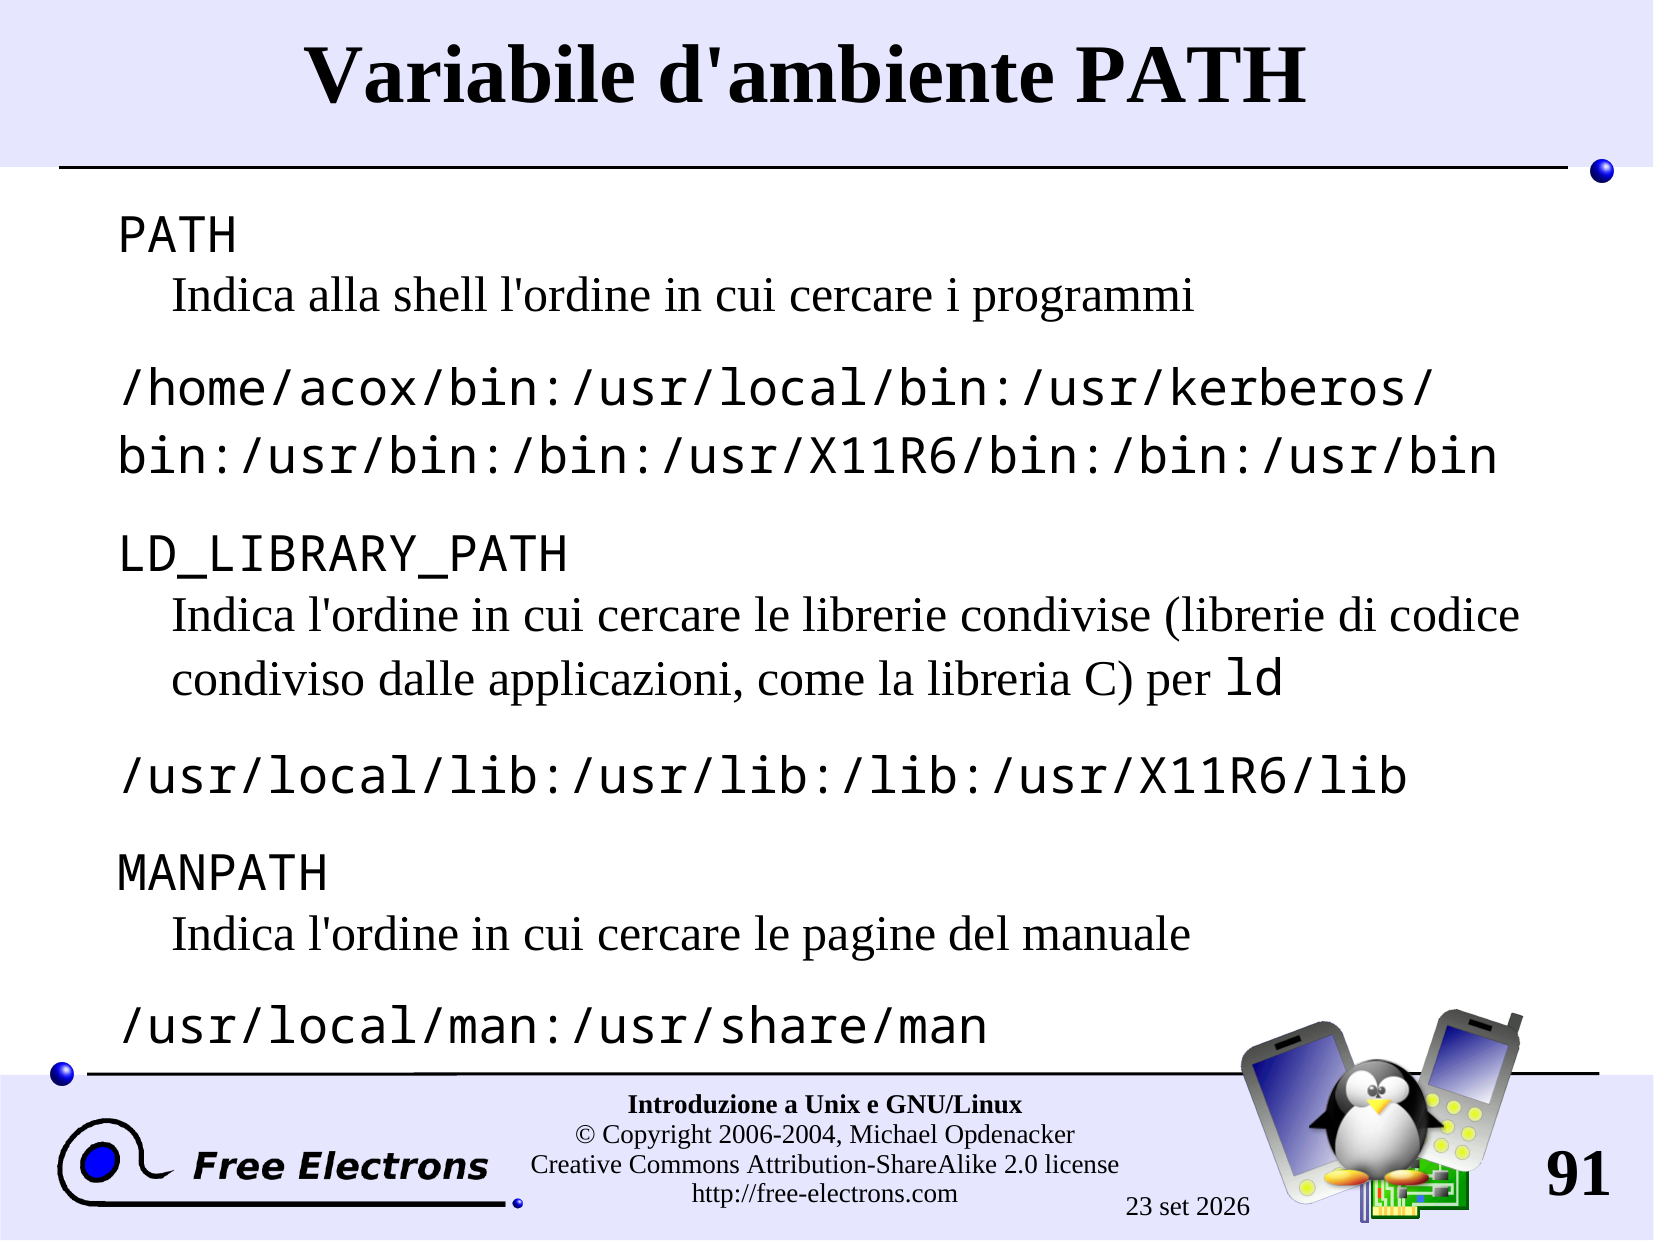

# Variabile d'ambiente PATH
PATH
Indica alla shell l'ordine in cui cercare i programmi
/home/acox/bin:/usr/local/bin:/usr/kerberos/bin:/usr/bin:/bin:/usr/X11R6/bin:/bin:/usr/bin
LD_LIBRARY_PATH
Indica l'ordine in cui cercare le librerie condivise (librerie di codice condiviso dalle applicazioni, come la libreria C) per ld
/usr/local/lib:/usr/lib:/lib:/usr/X11R6/lib
MANPATH
Indica l'ordine in cui cercare le pagine del manuale
/usr/local/man:/usr/share/man